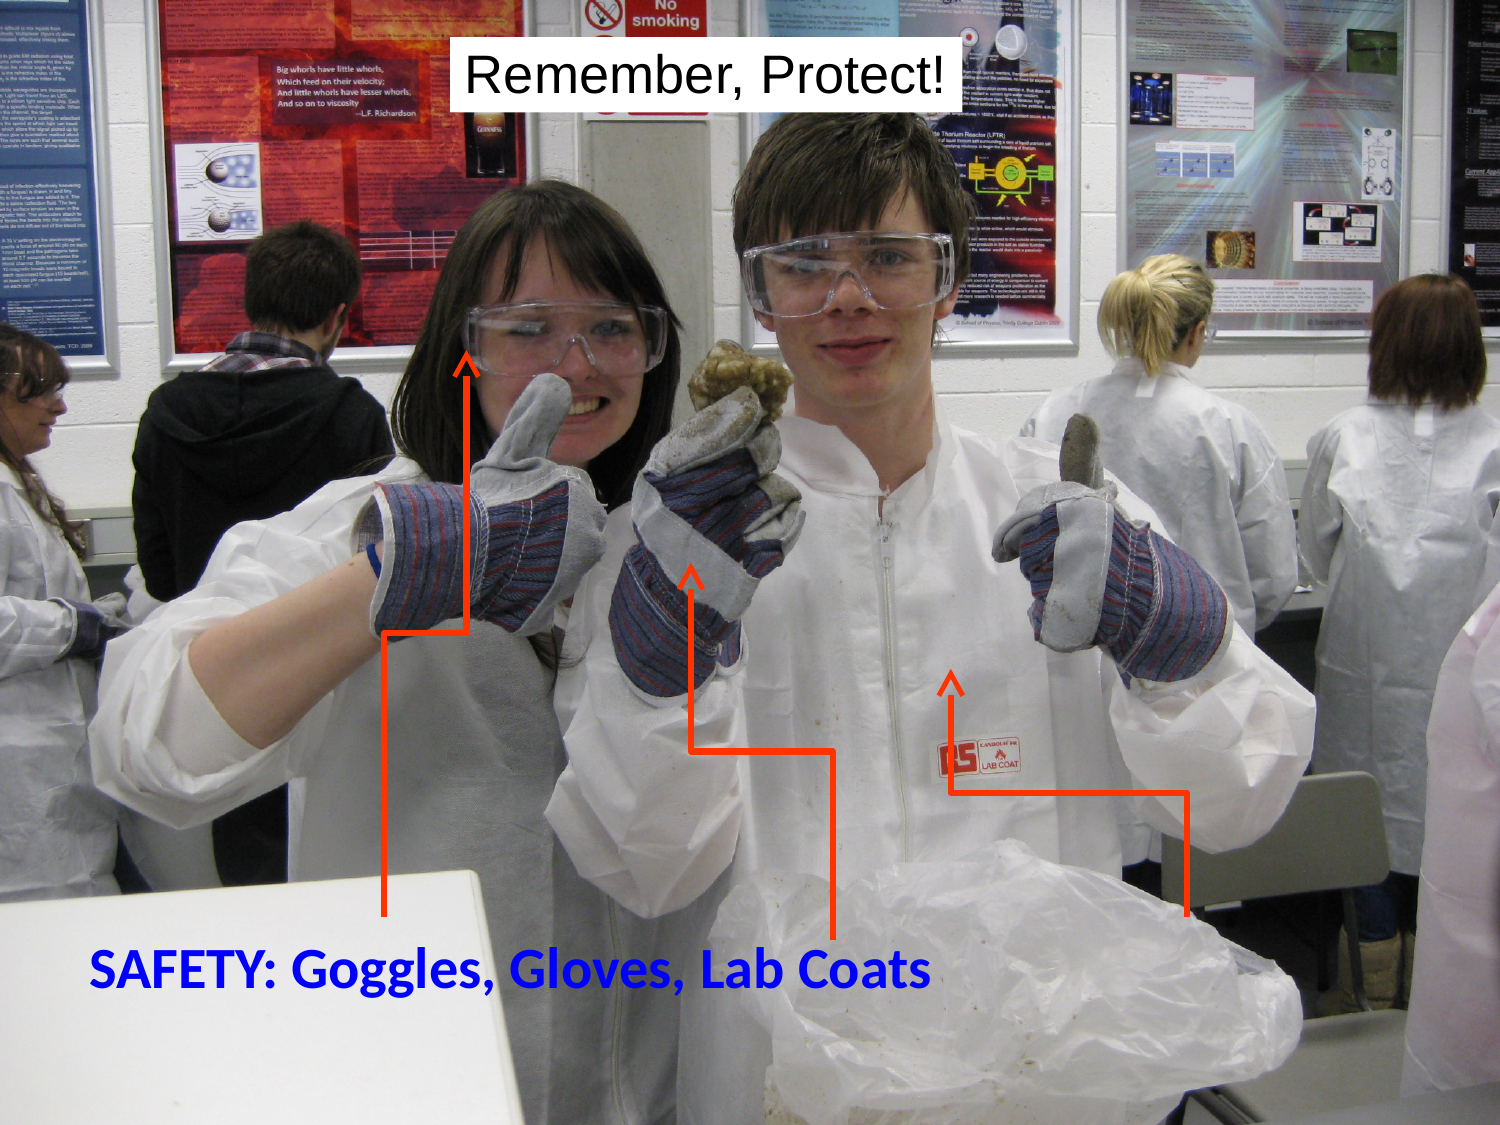

Remember, Protect!
# Amino acid: Glycine
SAFETY: Goggles, Gloves, Lab Coats